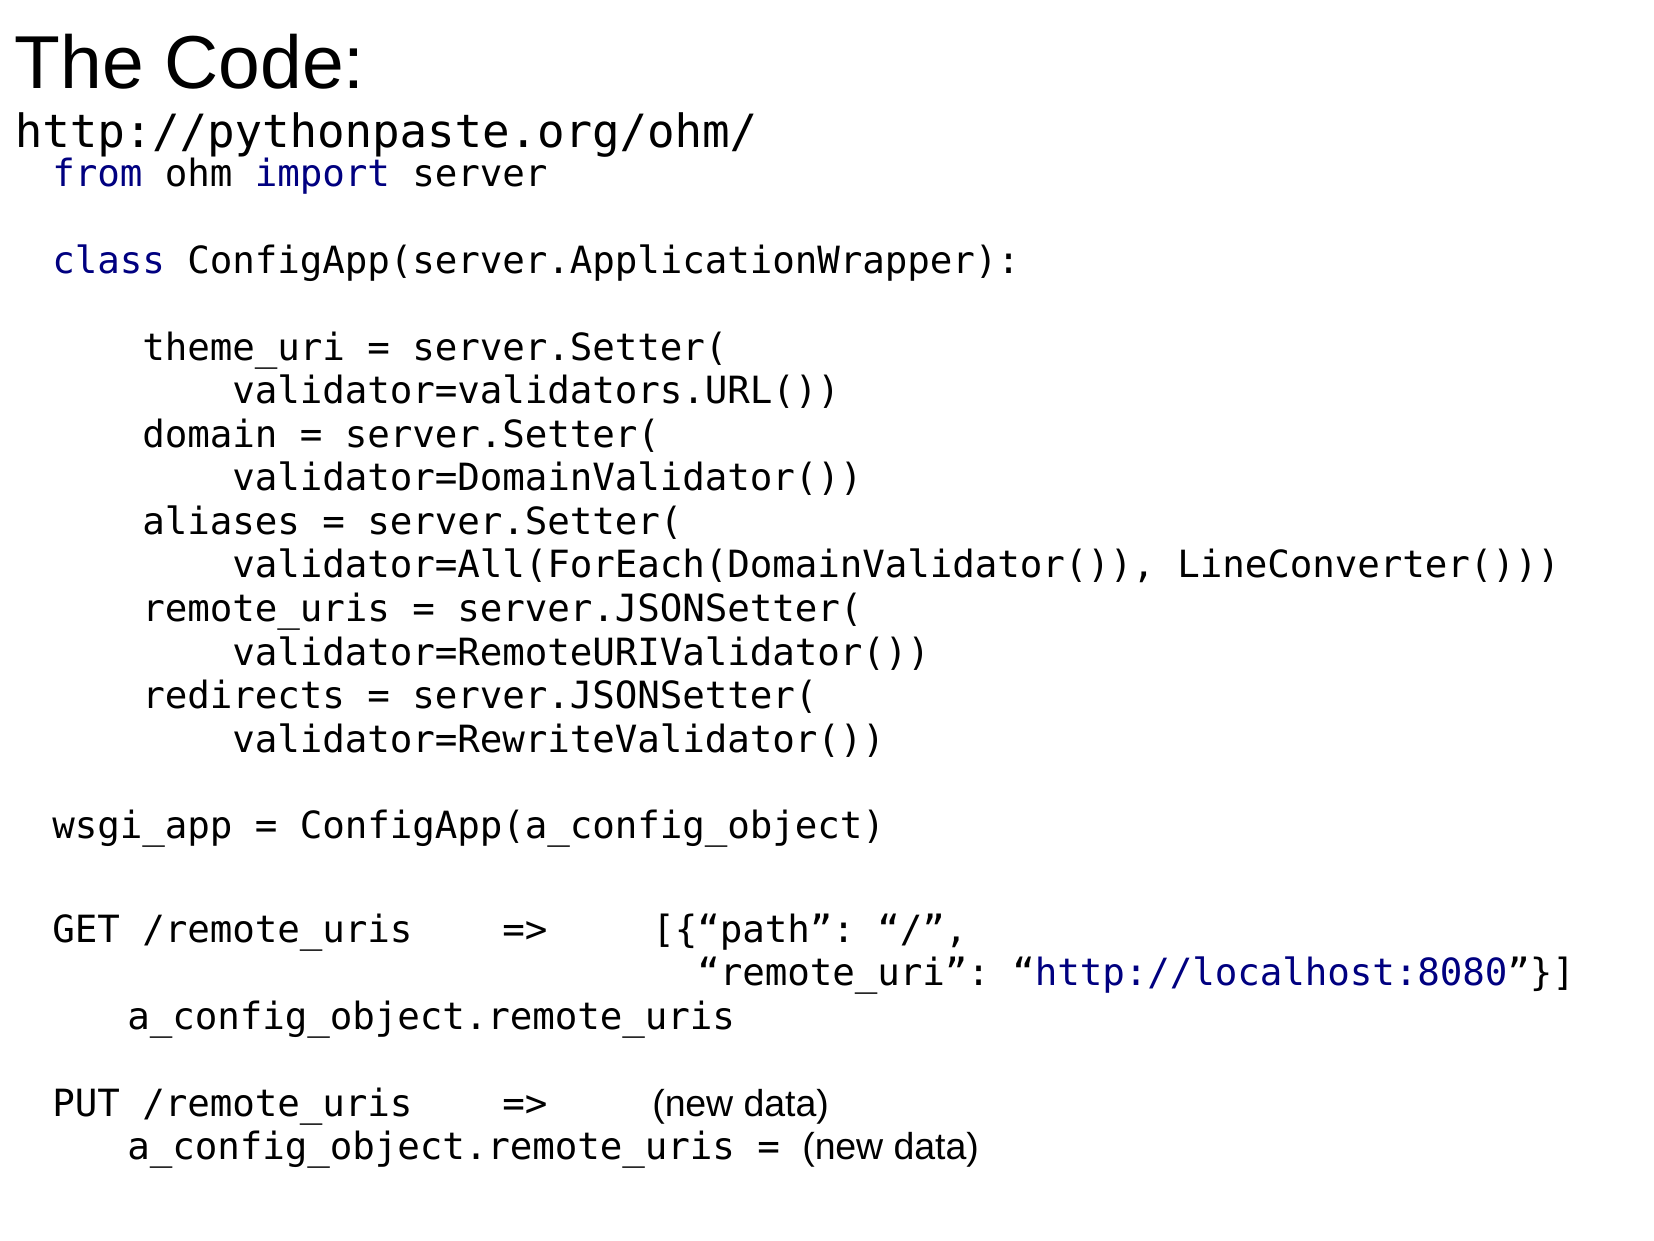

The Code:							 http://pythonpaste.org/ohm/
from ohm import server
class ConfigApp(server.ApplicationWrapper):
 theme_uri = server.Setter(
 validator=validators.URL())
 domain = server.Setter(
 validator=DomainValidator())
 aliases = server.Setter(
 validator=All(ForEach(DomainValidator()), LineConverter()))
 remote_uris = server.JSONSetter(
 validator=RemoteURIValidator())
 redirects = server.JSONSetter(
 validator=RewriteValidator())
wsgi_app = ConfigApp(a_config_object)
GET /remote_uris		=>		[{“path”: “/”,
								 “remote_uri”: “http://localhost:8080”}]
	a_config_object.remote_uris
PUT /remote_uris		=> 		(new data)
	a_config_object.remote_uris = (new data)